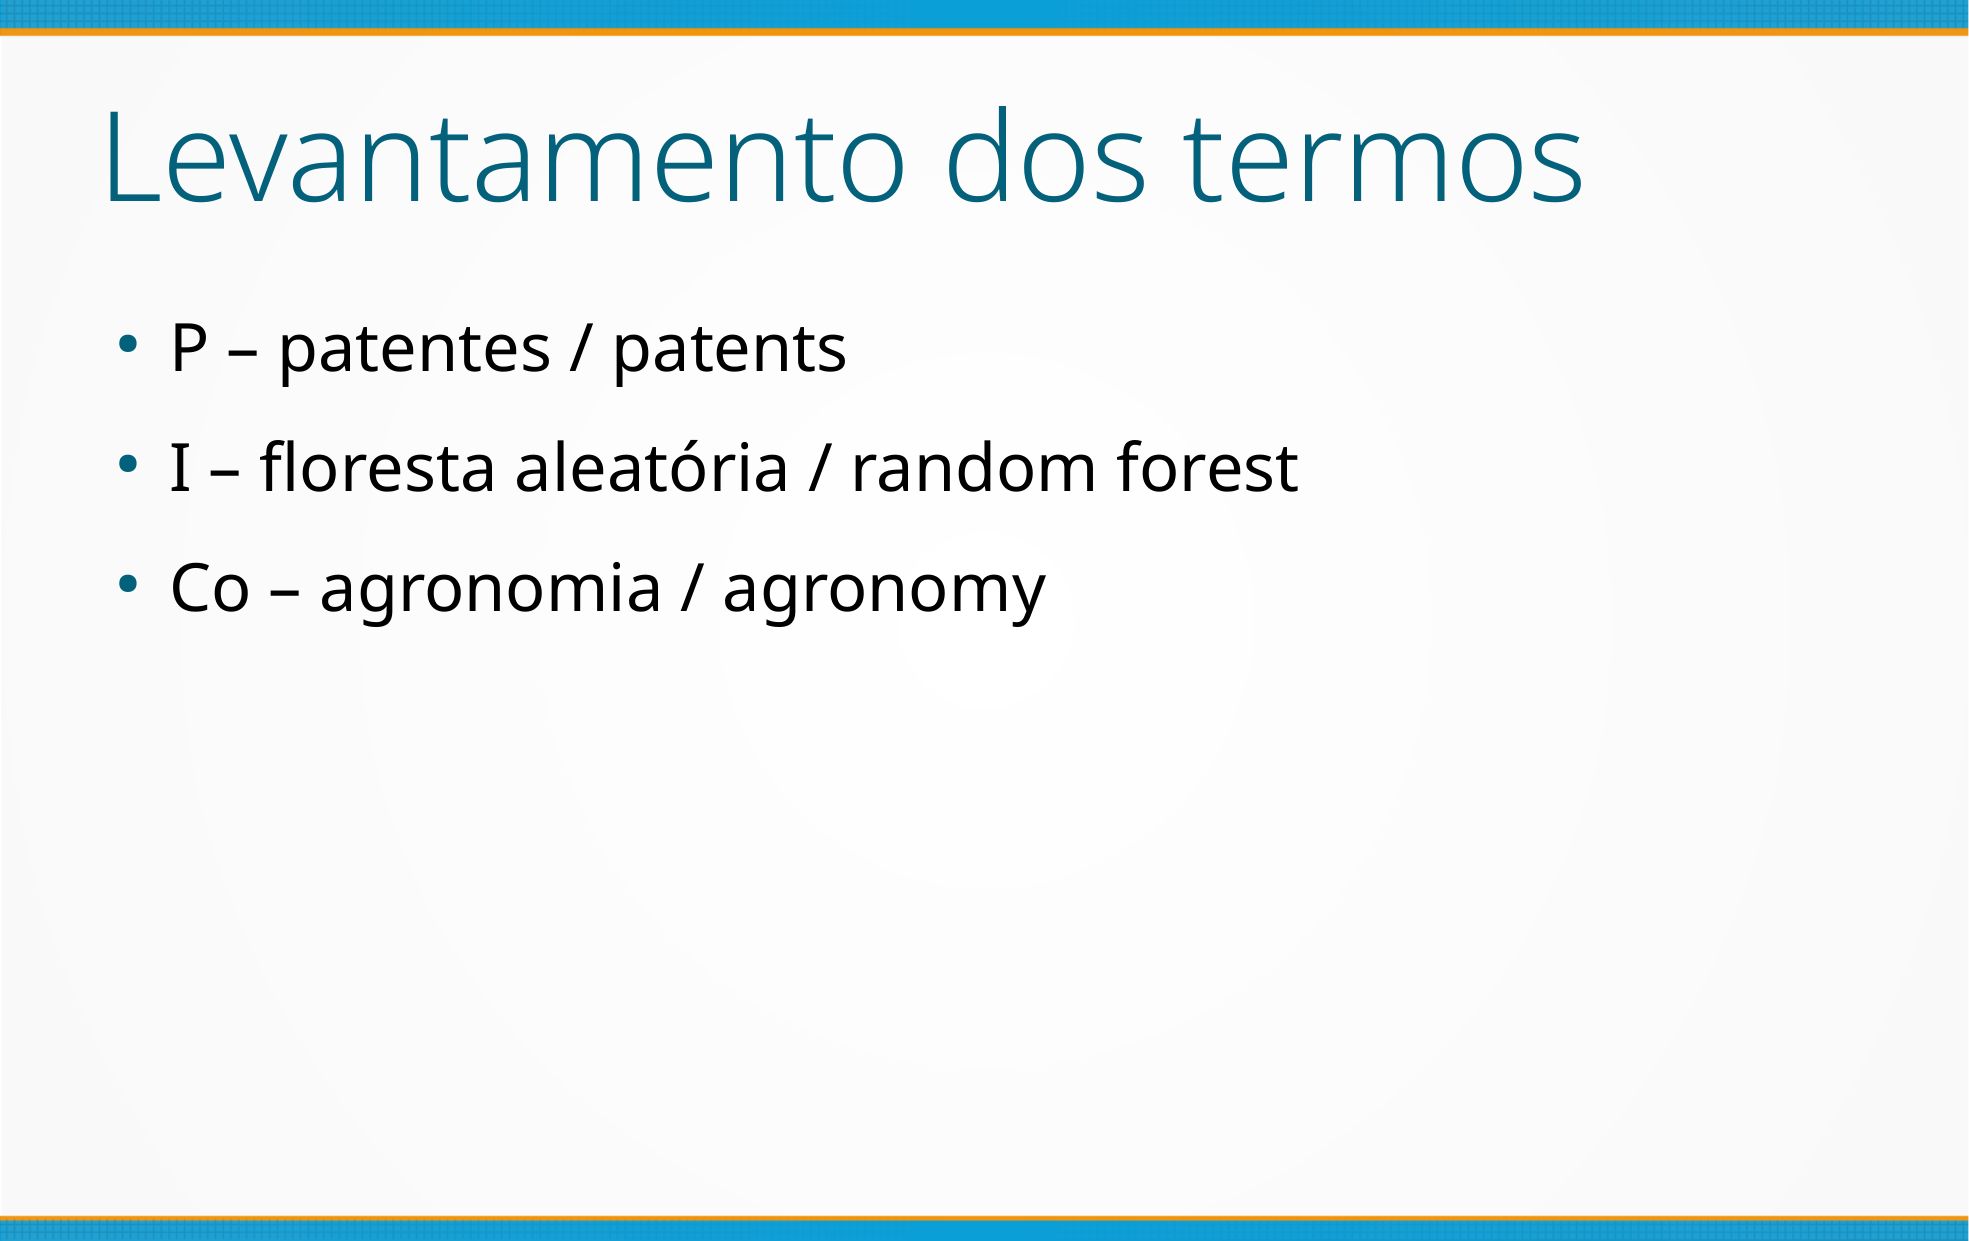

# Levantamento dos termos
P – patentes / patents
I – floresta aleatória / random forest
Co – agronomia / agronomy